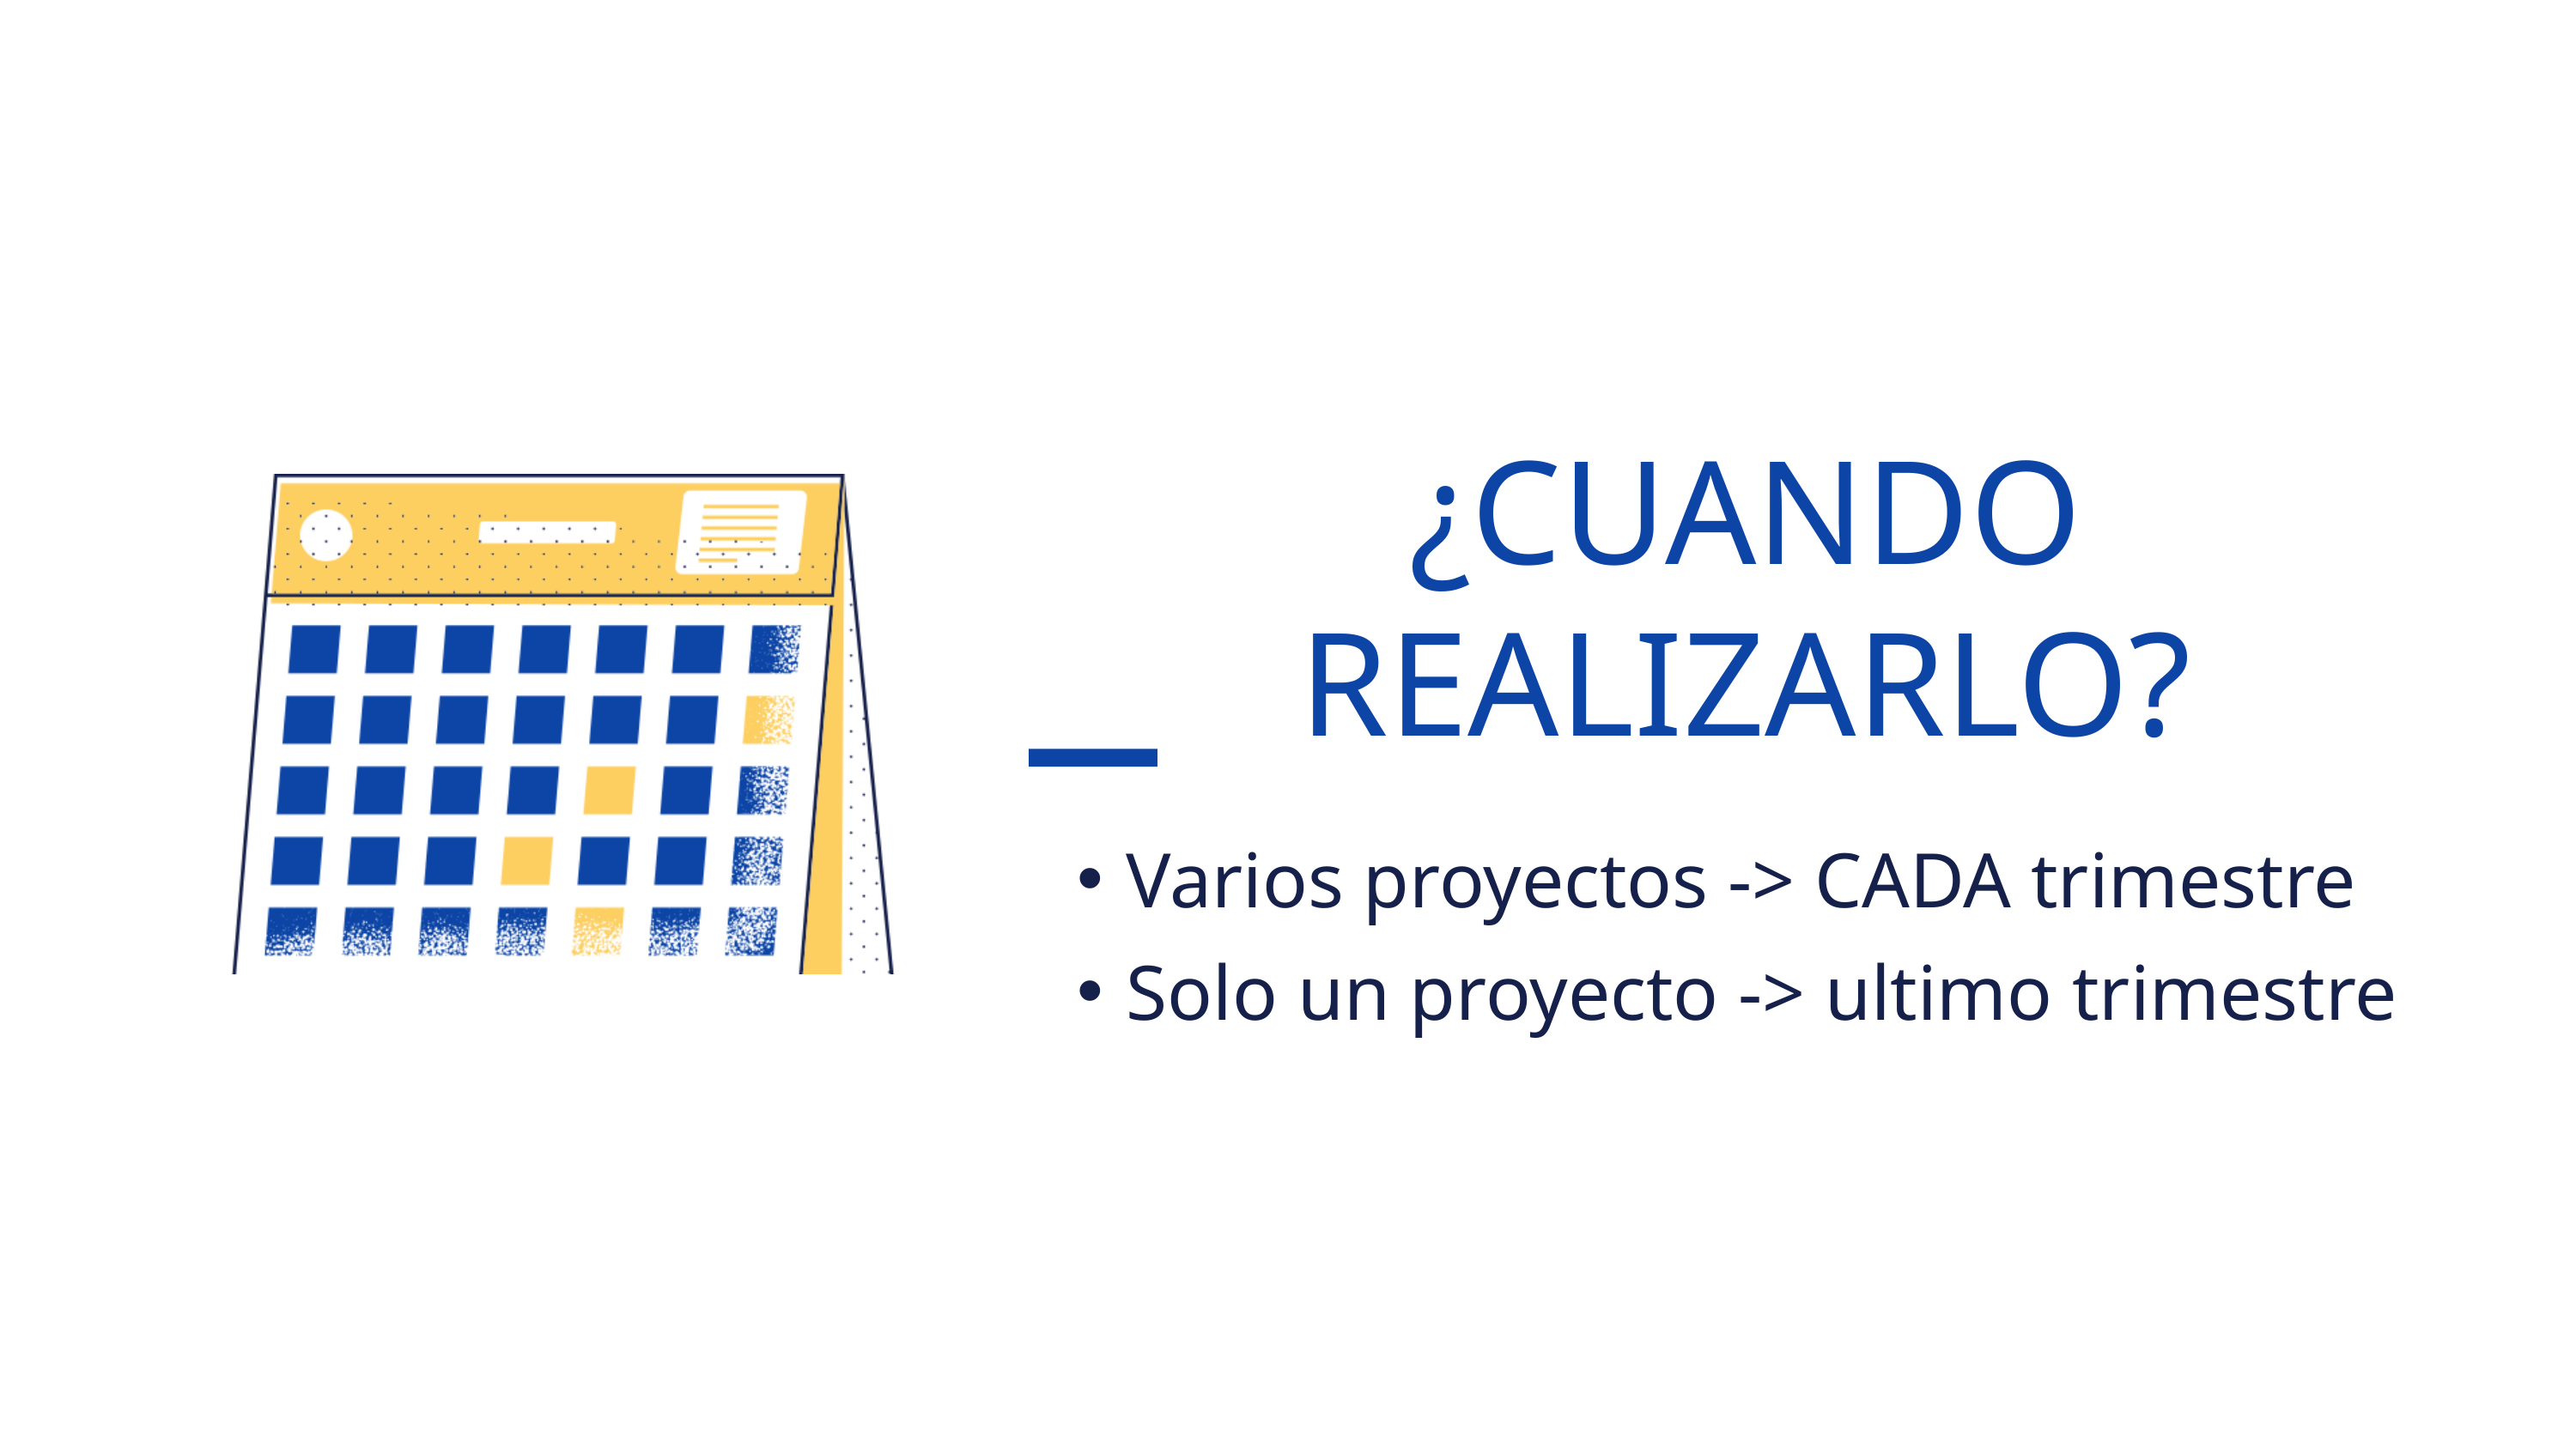

¿CUANDO REALIZARLO?
Varios proyectos -> CADA trimestre
Solo un proyecto -> ultimo trimestre